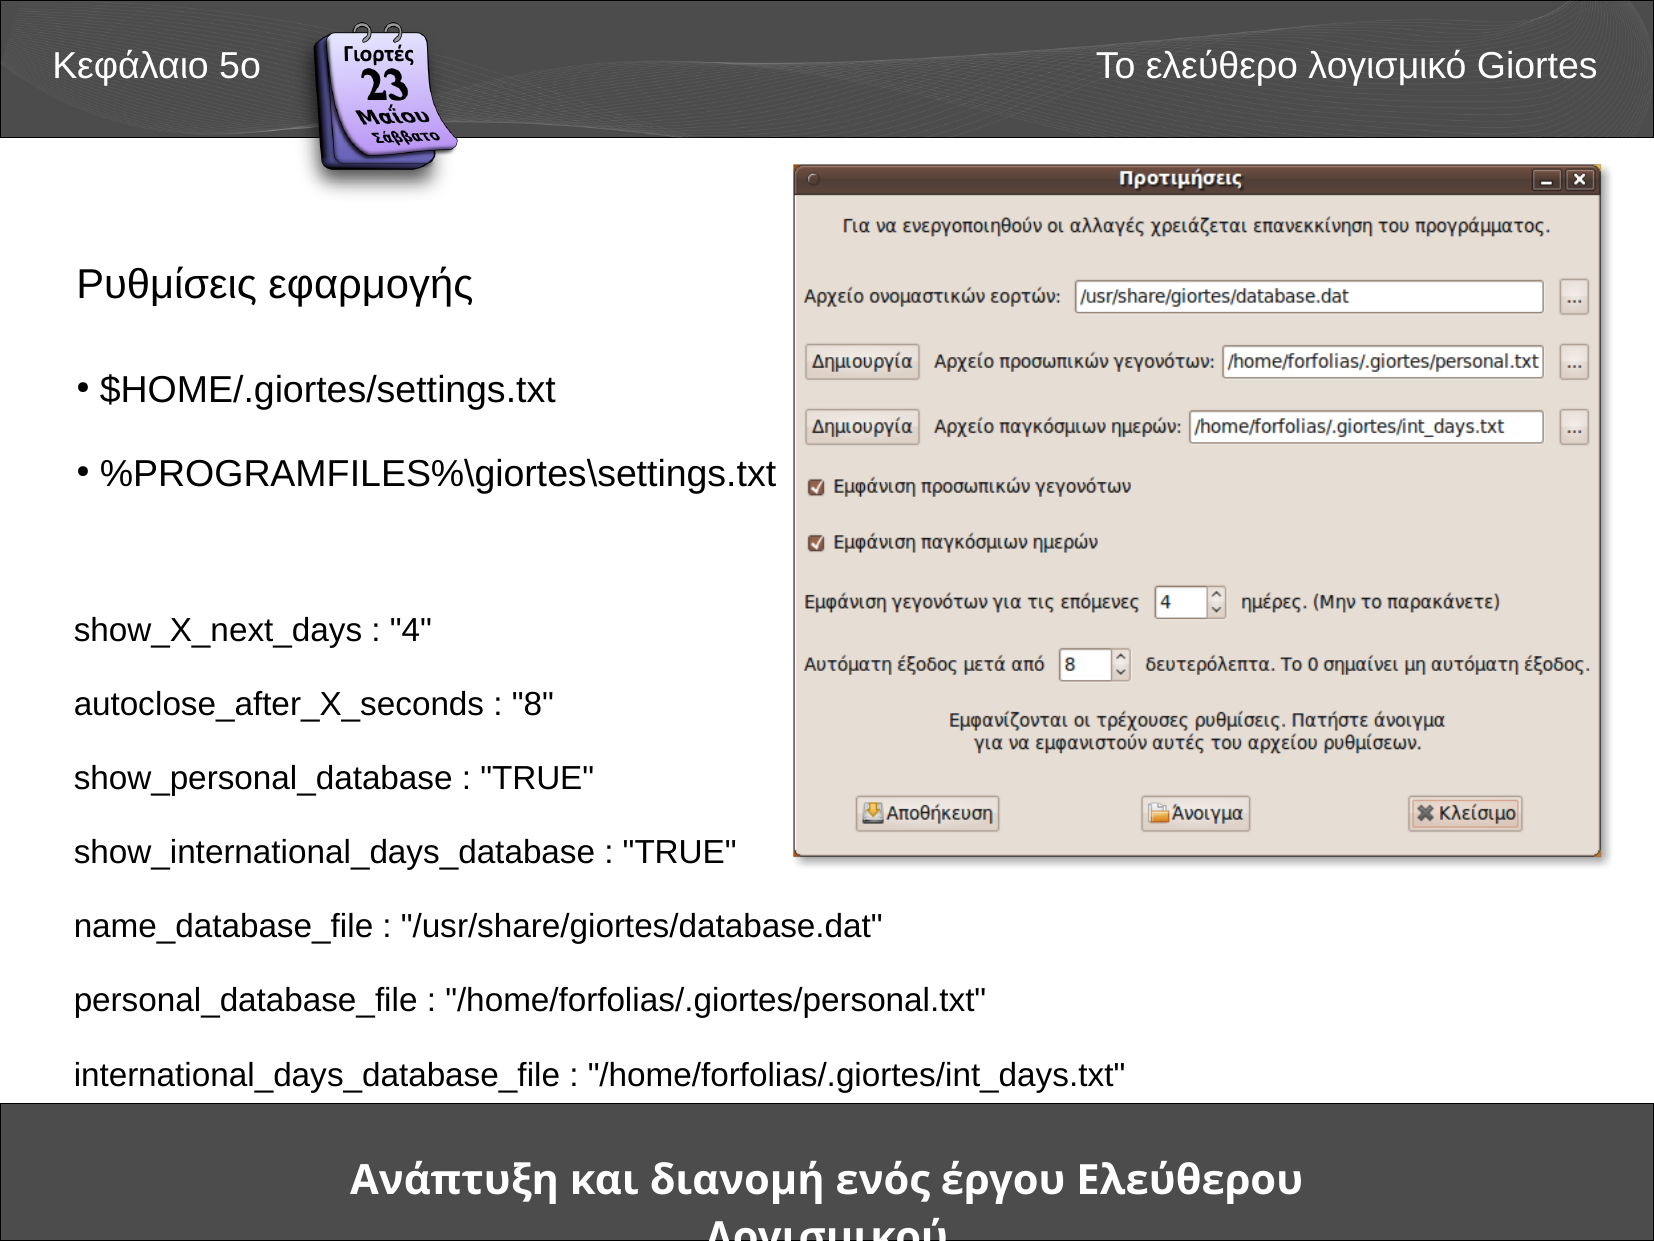

Κεφάλαιο 5ο
Το ελεύθερο λογισμικό Giortes
Ρυθμίσεις εφαρμογής
 $ΗΟΜΕ/.giortes/settings.txt
 %PROGRAMFILES%\giortes\settings.txt
show_X_next_days : "4"
autoclose_after_X_seconds : "8"
show_personal_database : "TRUE"
show_international_days_database : "TRUE"
name_database_file : "/usr/share/giortes/database.dat"
personal_database_file : "/home/forfolias/.giortes/personal.txt"
international_days_database_file : "/home/forfolias/.giortes/int_days.txt"
Ανάπτυξη και διανομή ενός έργου Ελεύθερου Λογισμικού